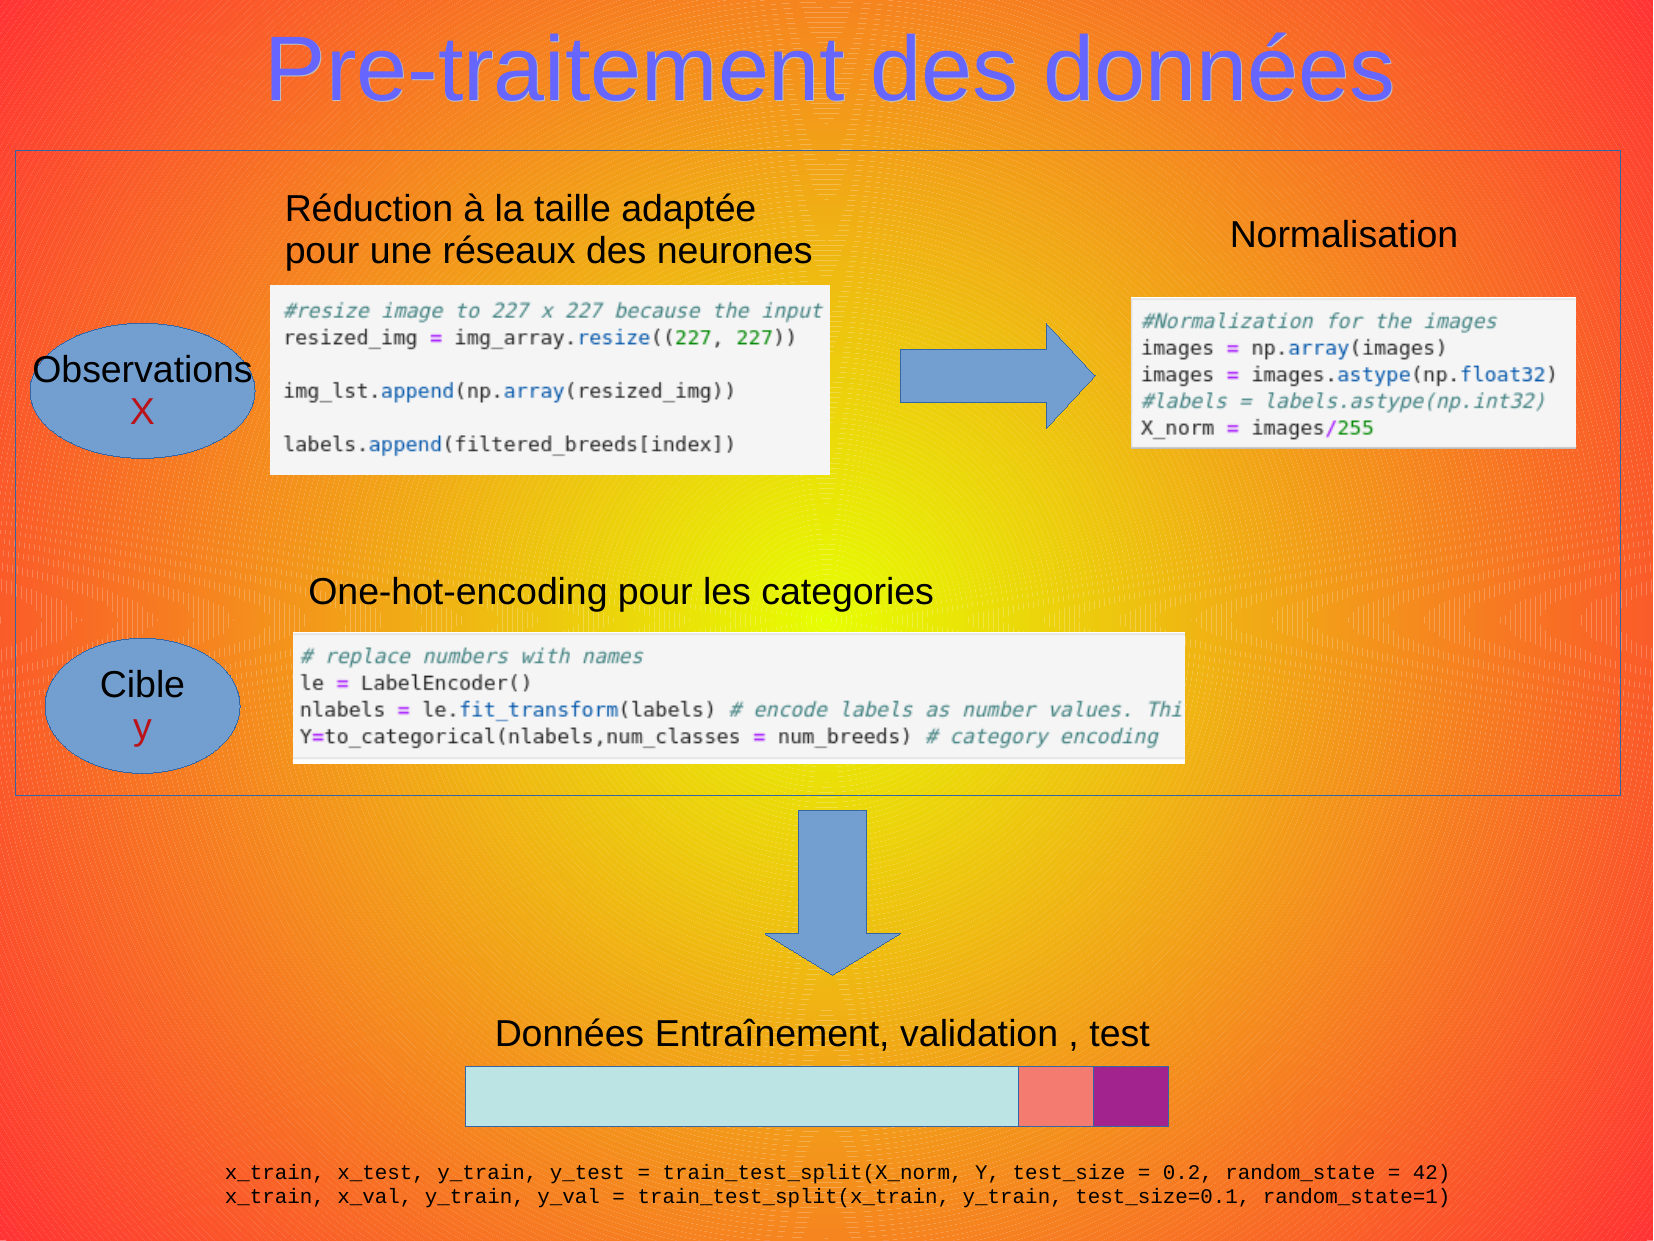

# Pre-traitement des données
Réduction à la taille adaptée pour une réseaux des neurones
Normalisation
Observations
X
One-hot-encoding pour les categories
Cible
y
Données Entraînement, validation , test
x_train, x_test, y_train, y_test = train_test_split(X_norm, Y, test_size = 0.2, random_state = 42)
x_train, x_val, y_train, y_val = train_test_split(x_train, y_train, test_size=0.1, random_state=1)